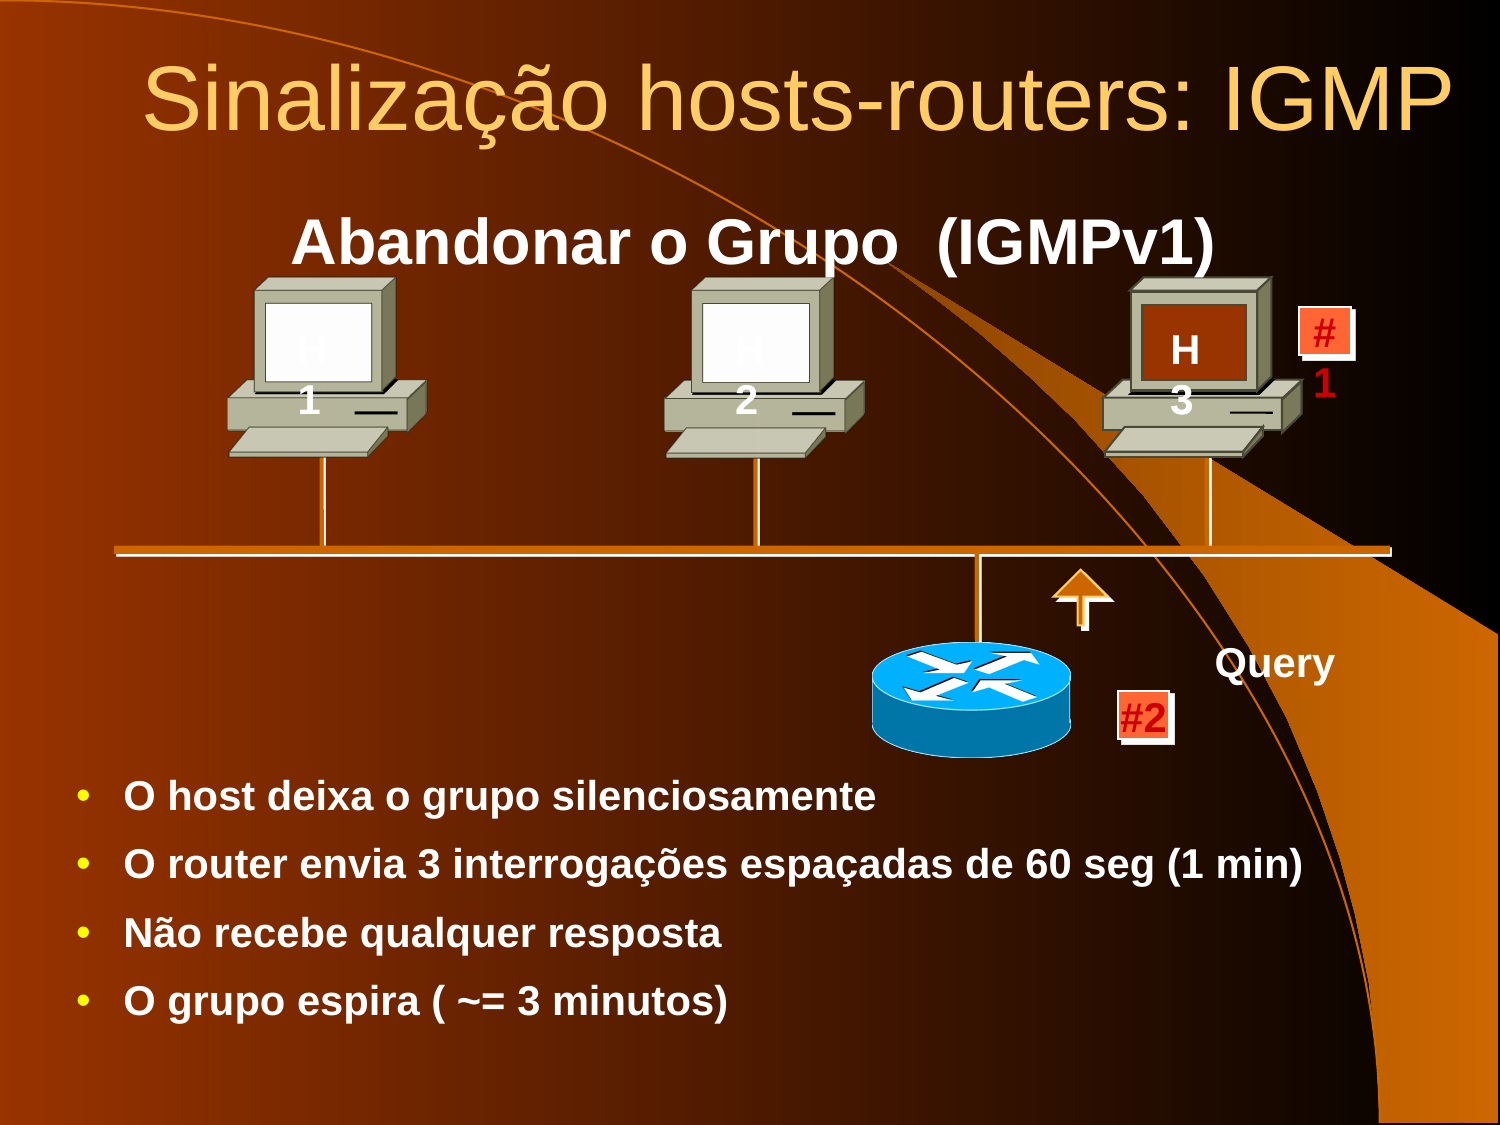

# Sinalização hosts-routers: IGMP
Abandonar o Grupo (IGMPv1)
#1
H3
H2
H3
H1
 Query
#2
O host deixa o grupo silenciosamente
O router envia 3 interrogações espaçadas de 60 seg (1 min)
Não recebe qualquer resposta
O grupo espira ( ~= 3 minutos)